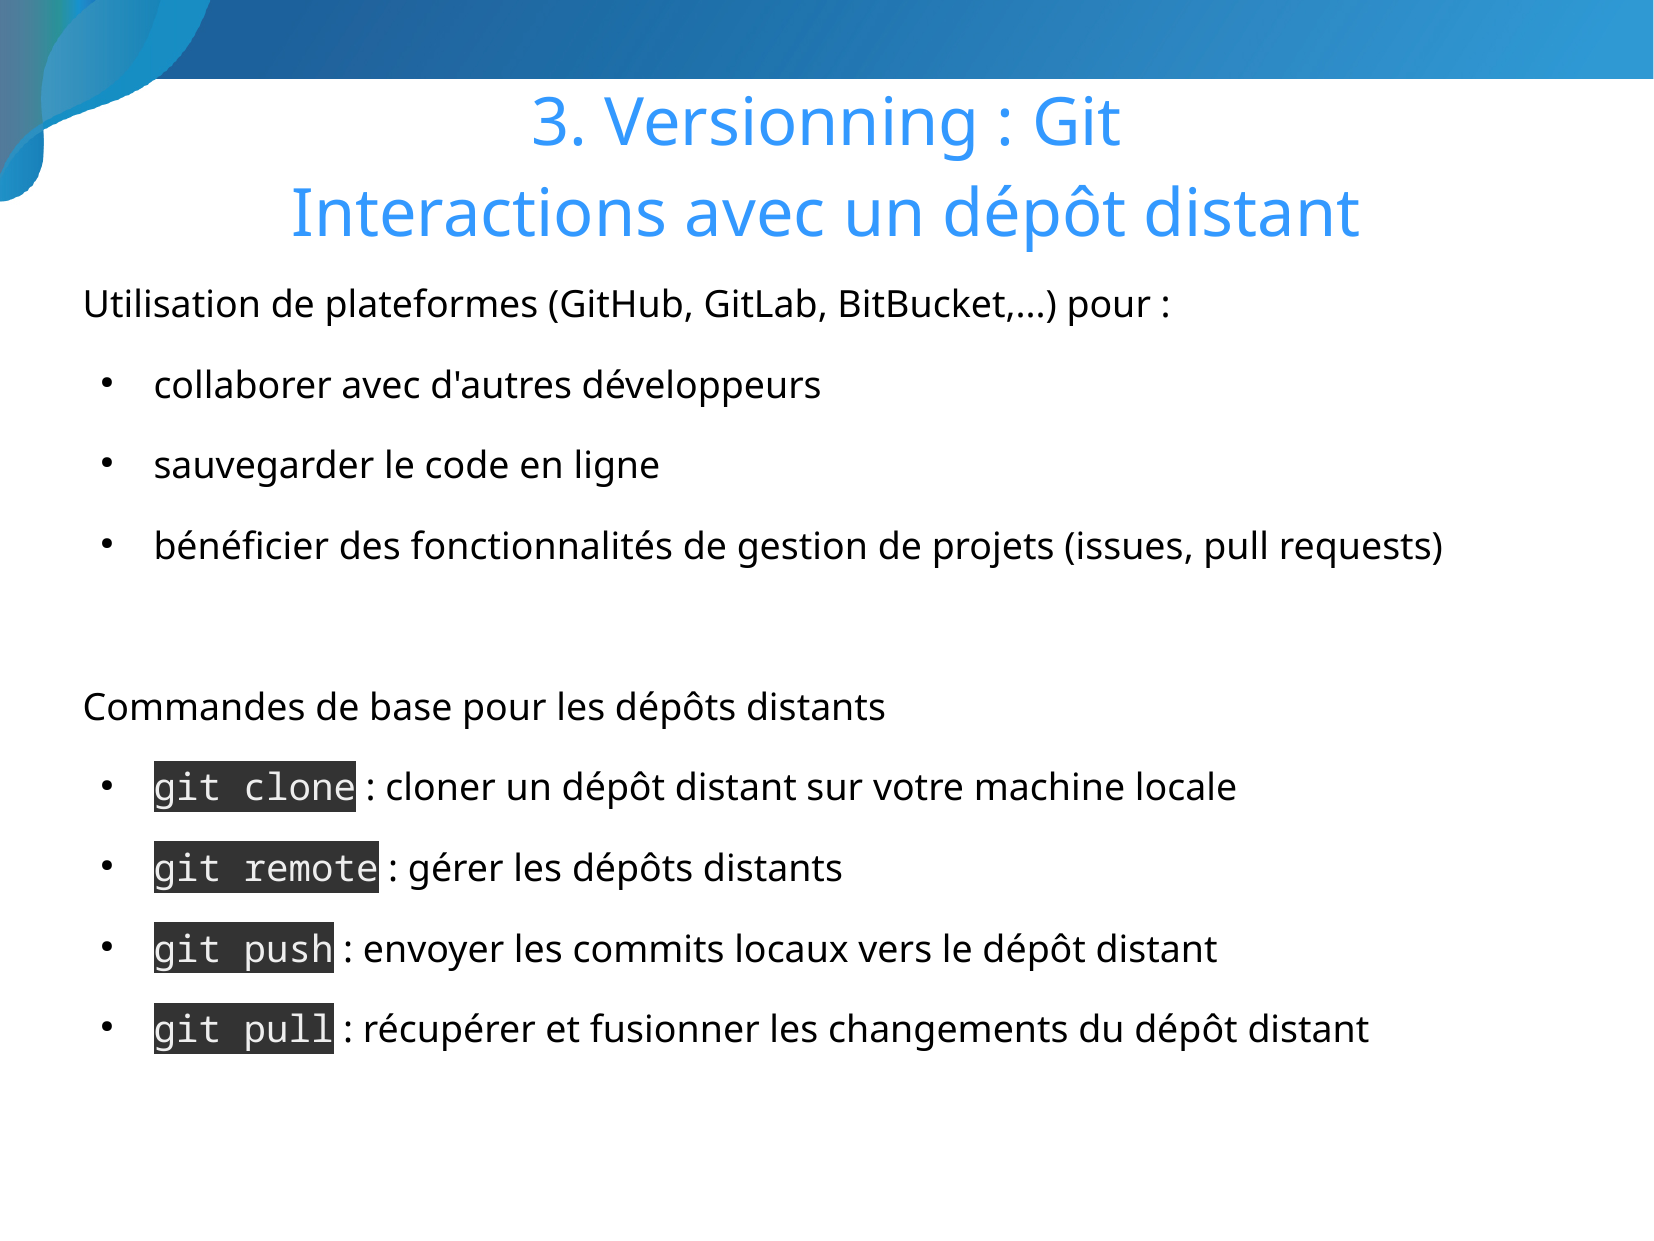

# 3. Versionning : Git Interactions avec un dépôt distant
Utilisation de plateformes (GitHub, GitLab, BitBucket,...) pour :
collaborer avec d'autres développeurs
sauvegarder le code en ligne
bénéficier des fonctionnalités de gestion de projets (issues, pull requests)
Commandes de base pour les dépôts distants
git clone : cloner un dépôt distant sur votre machine locale
git remote : gérer les dépôts distants
git push : envoyer les commits locaux vers le dépôt distant
git pull : récupérer et fusionner les changements du dépôt distant